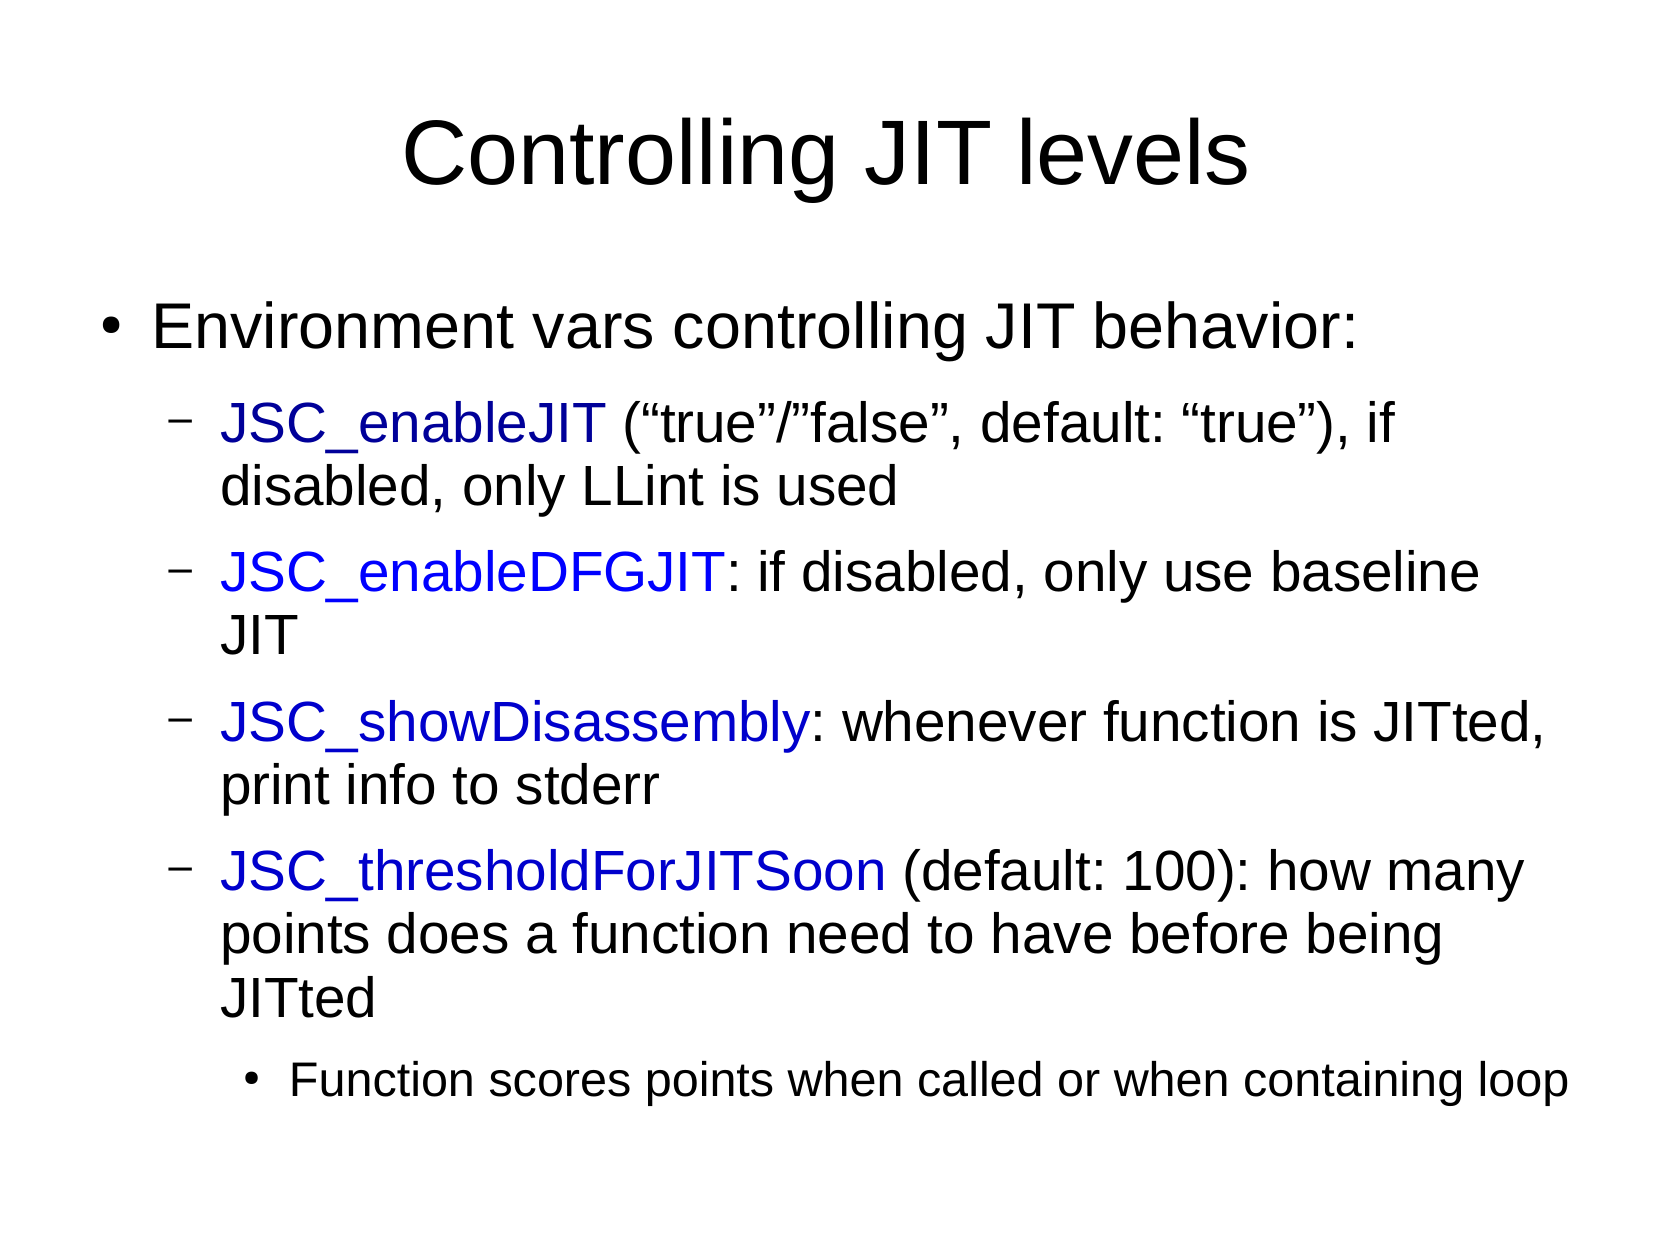

# Controlling JIT levels
Environment vars controlling JIT behavior:
JSC_enableJIT (“true”/”false”, default: “true”), if disabled, only LLint is used
JSC_enableDFGJIT: if disabled, only use baseline JIT
JSC_showDisassembly: whenever function is JITted, print info to stderr
JSC_thresholdForJITSoon (default: 100): how many points does a function need to have before being JITted
Function scores points when called or when containing loop